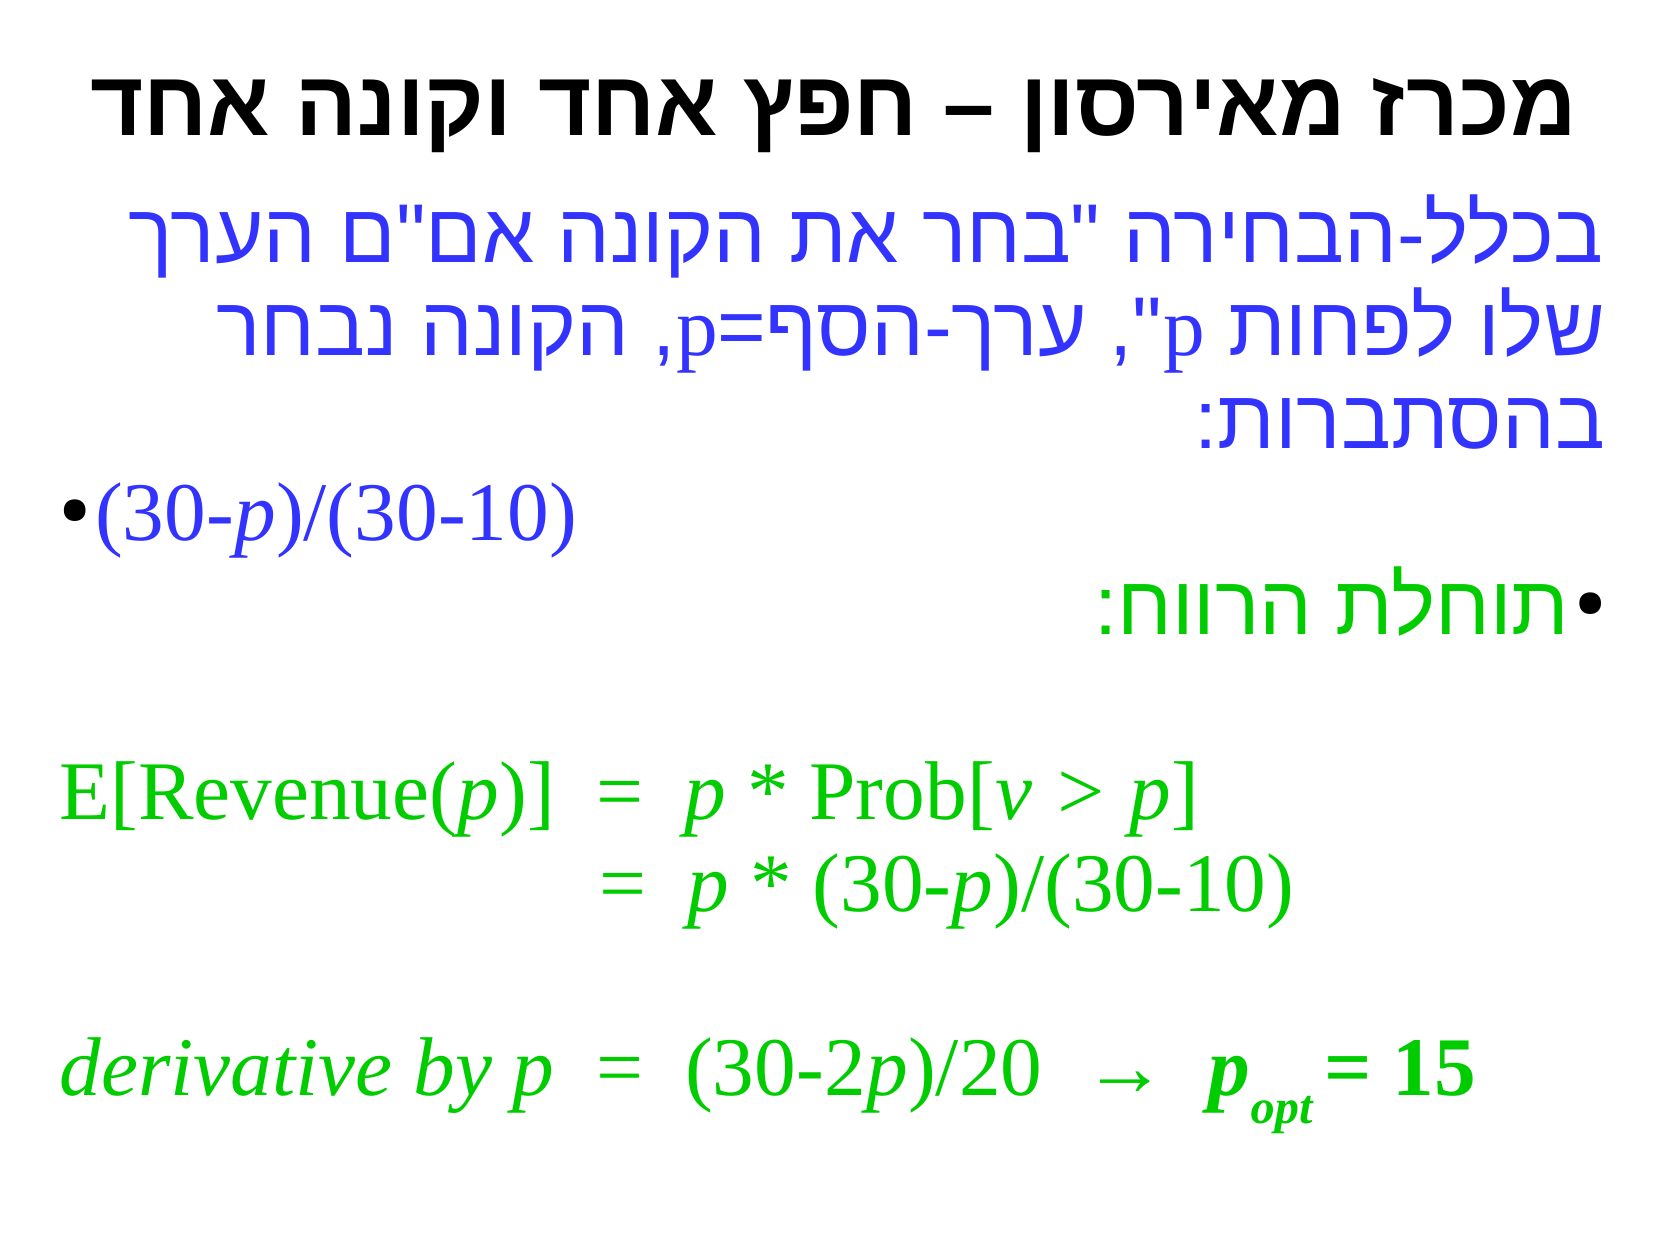

# מכרז מאירסון – חפץ אחד וקונה אחד
בכלל-הבחירה "בחר את הקונה אם"ם הערך שלו לפחות p", ערך-הסף=p, הקונה נבחר בהסתברות:
(30-p)/(30-10)
תוחלת הרווח:
E[Revenue(p)] = p * Prob[v > p]
 = p * (30-p)/(30-10)
derivative by p = (30-2p)/20 → popt = 15